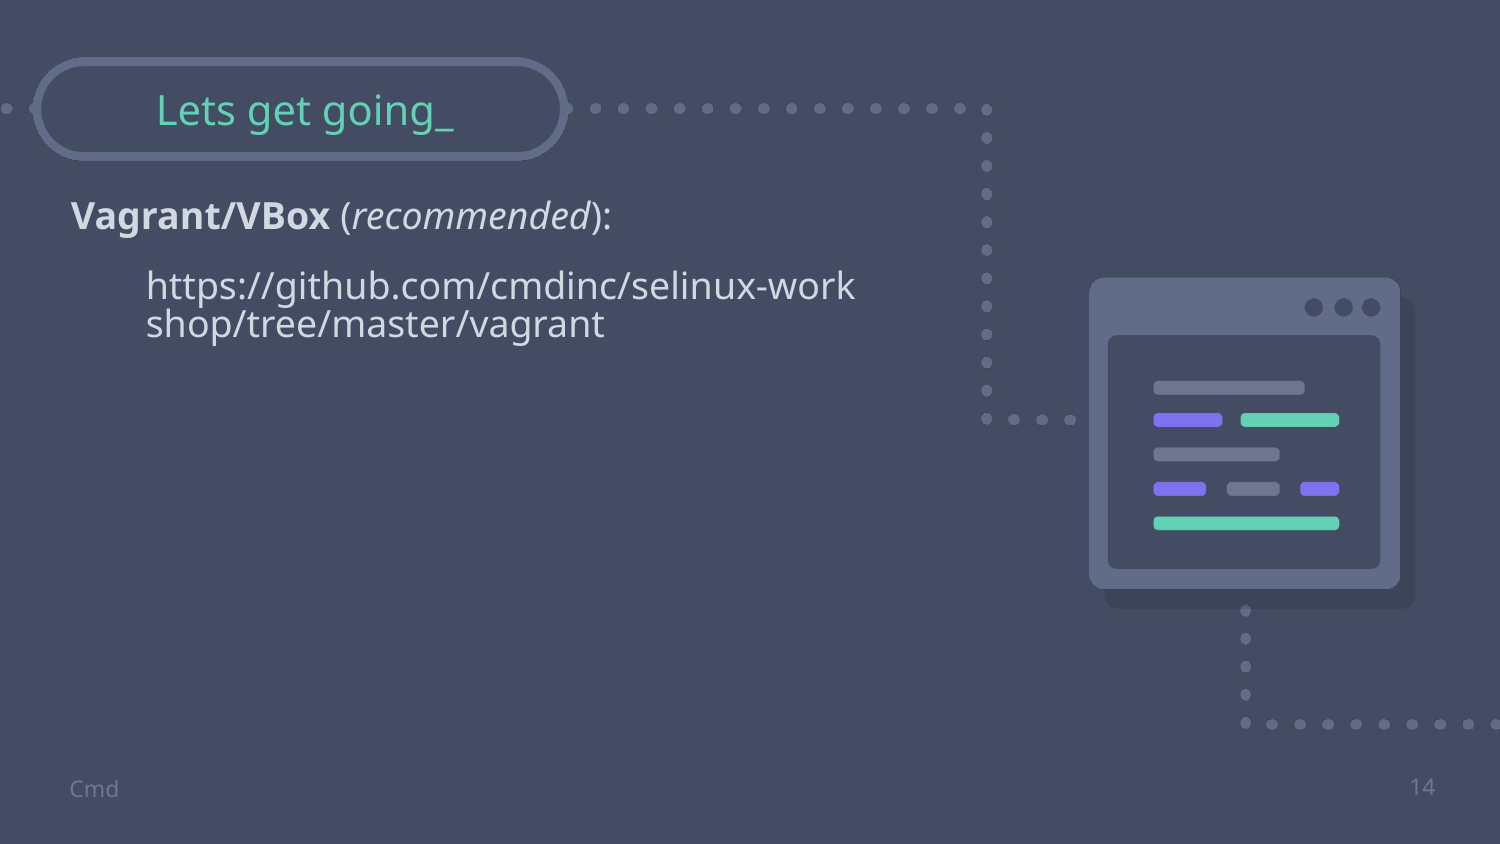

Lets get going_
# Vagrant/VBox (recommended):
https://github.com/cmdinc/selinux-workshop/tree/master/vagrant